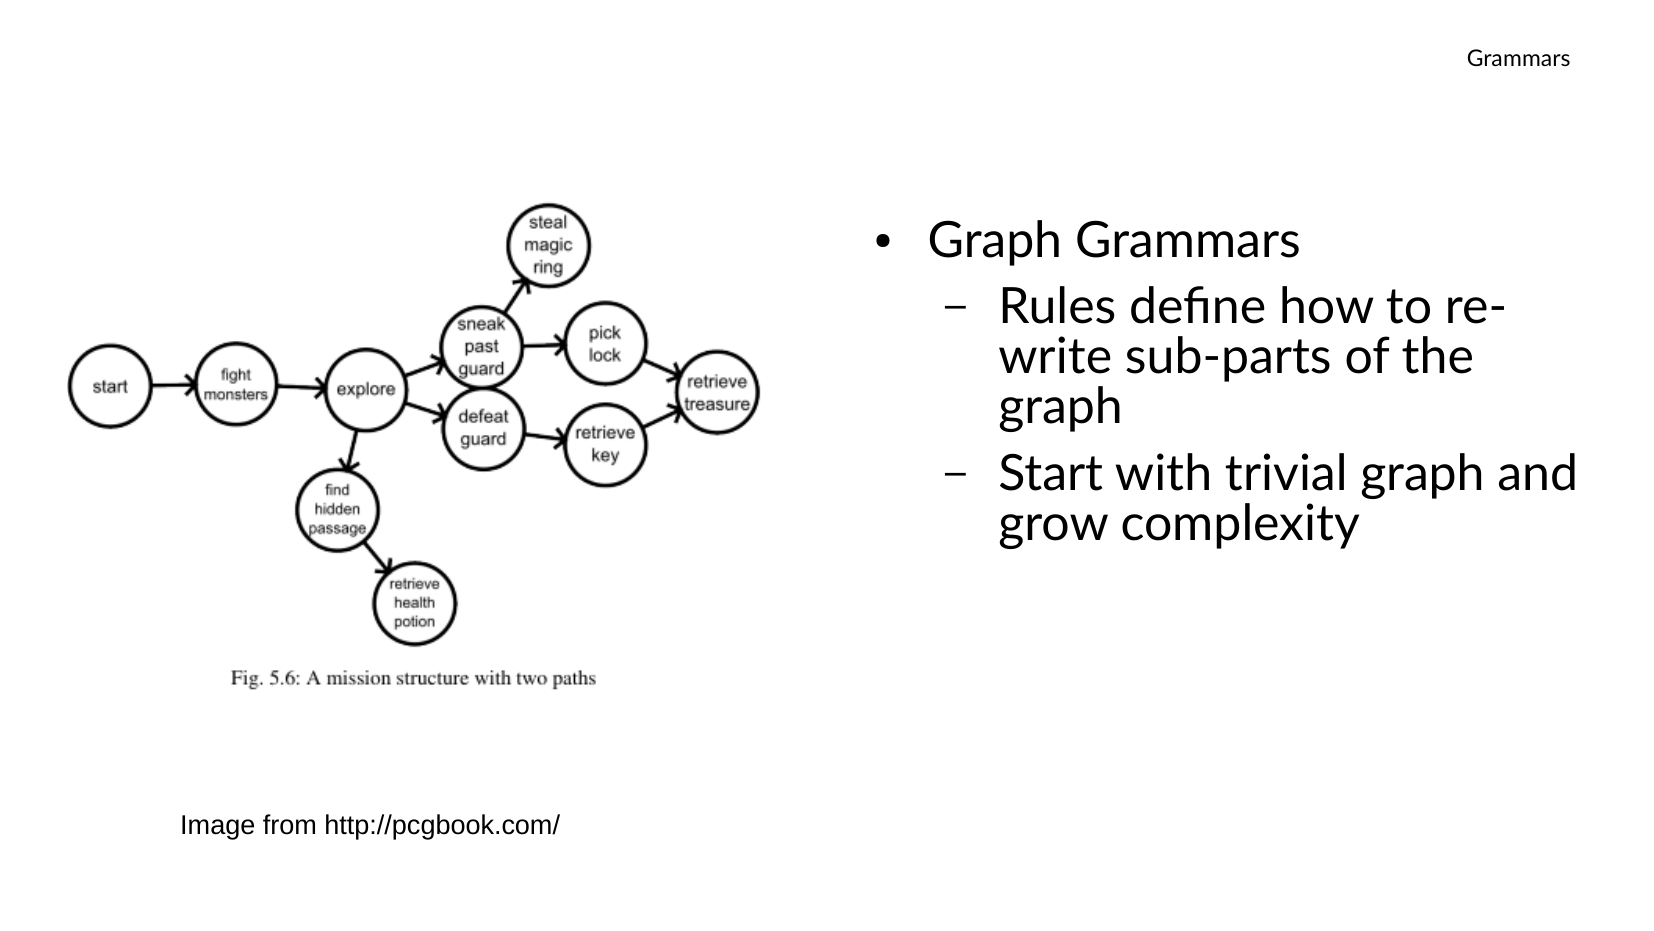

# Grammars
Graph Grammars
Rules define how to re-write sub-parts of the graph
Start with trivial graph and grow complexity
Image from http://pcgbook.com/